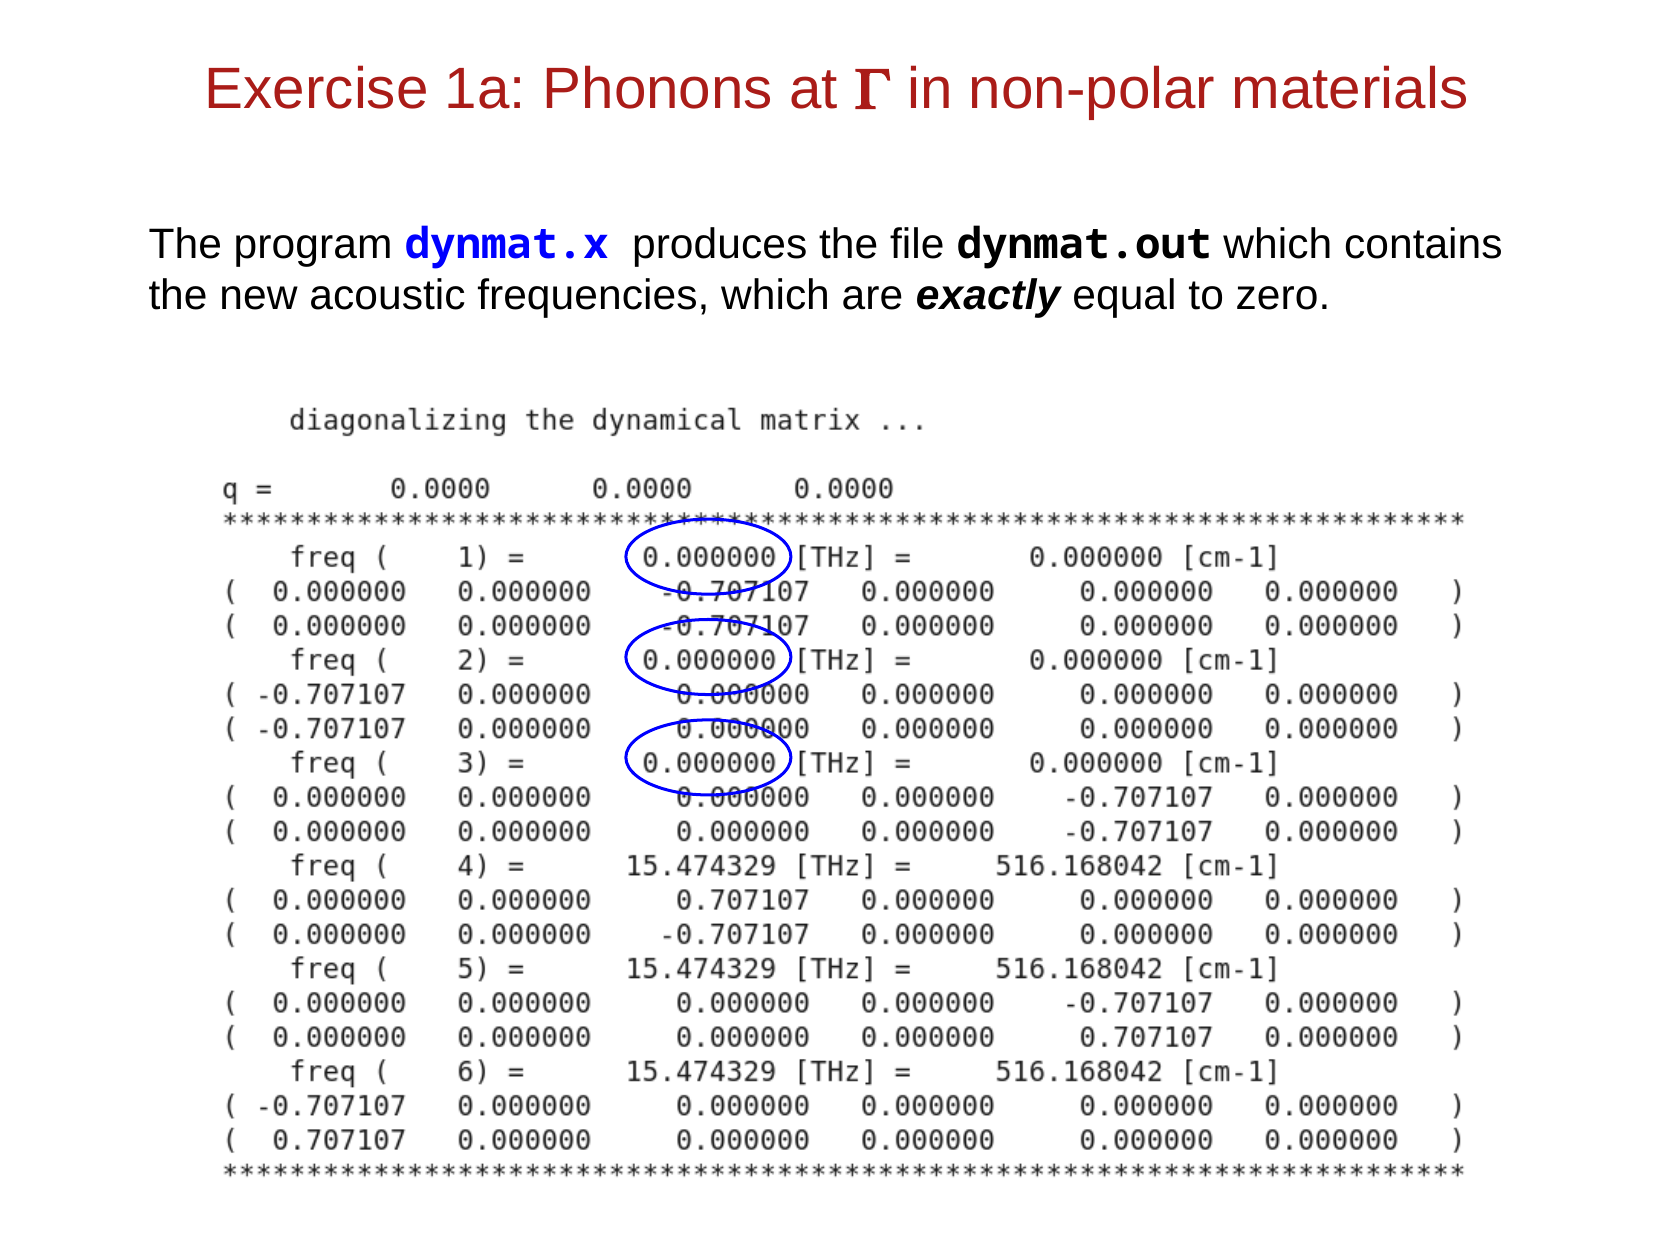

Exercise 1a: Phonons at Γ in non-polar materials
# The program dynmat.x produces the file dynmat.out which contains the new acoustic frequencies, which are exactly equal to zero.